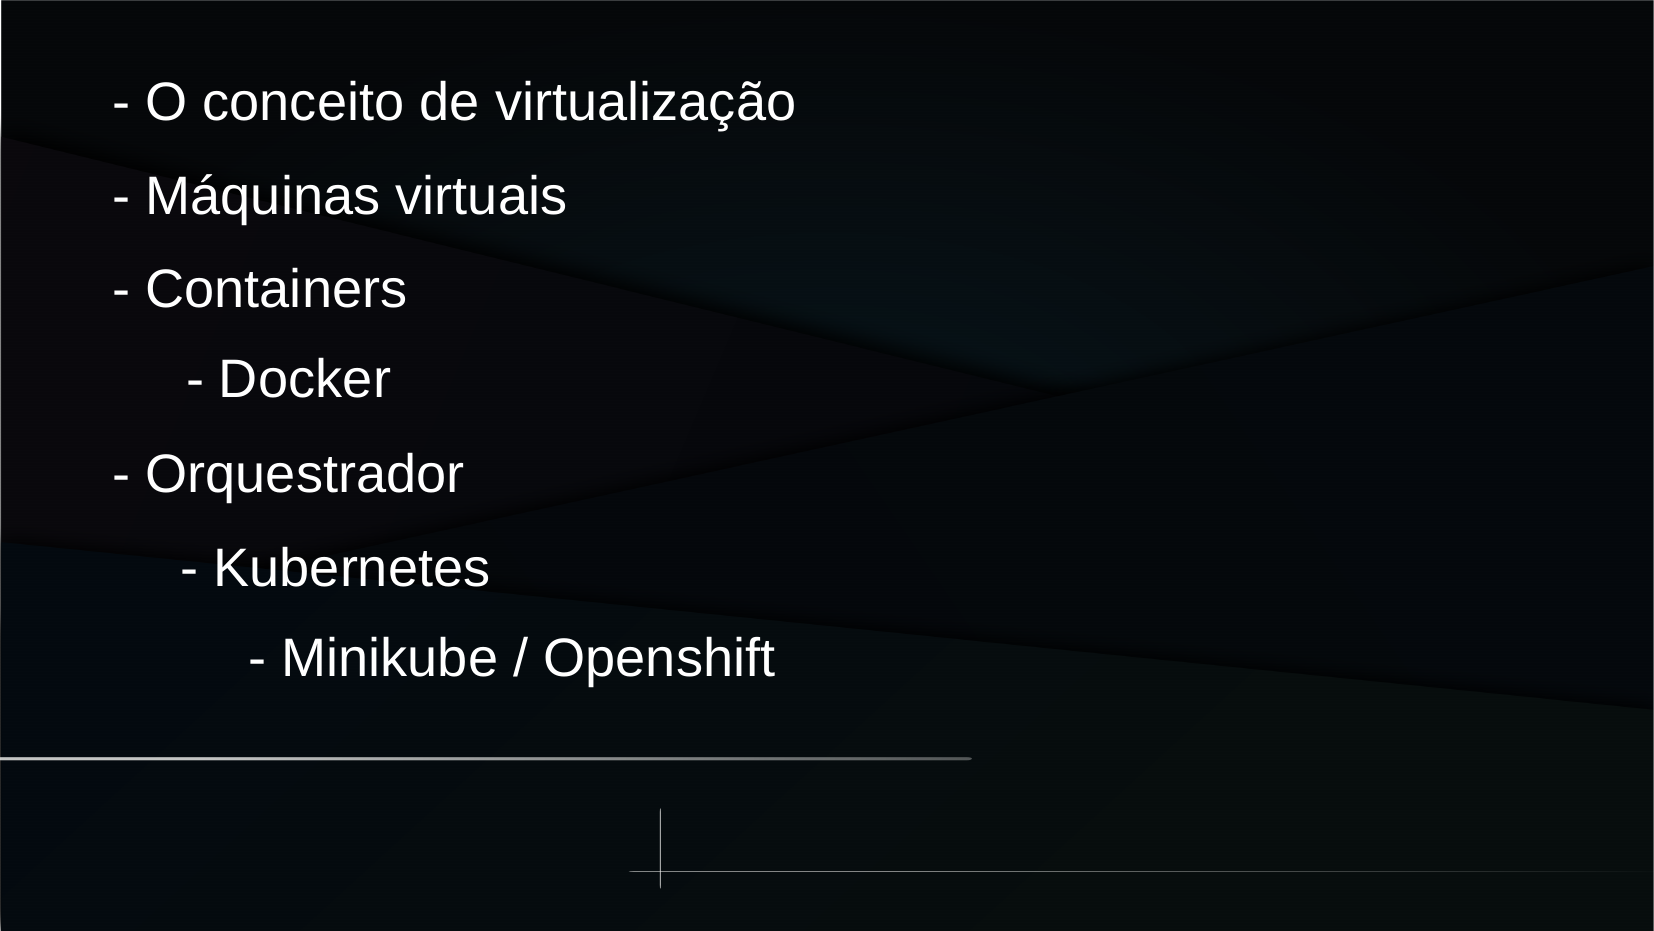

# - O conceito de virtualização
- Máquinas virtuais
- Containers
	- Docker
- Orquestrador
	- Kubernetes
- Minikube / Openshift